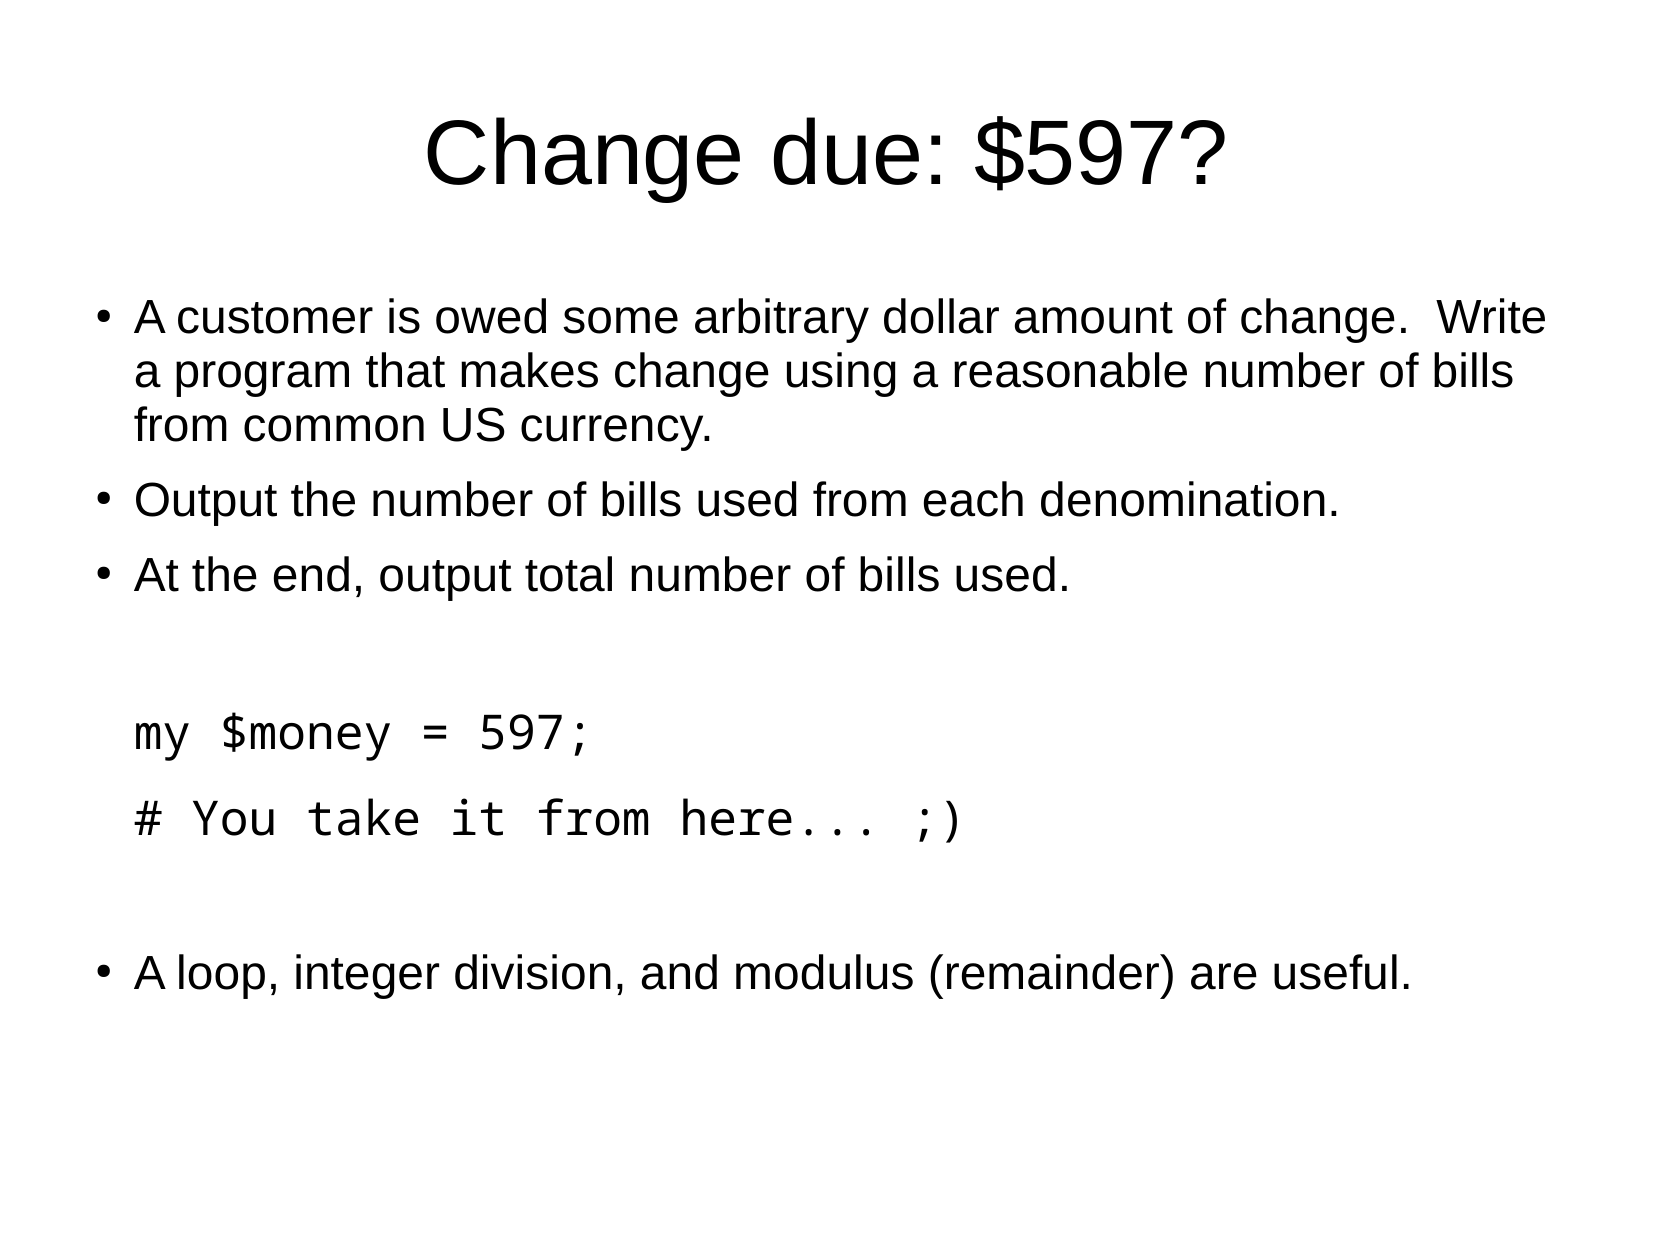

# Change due: $597?
A customer is owed some arbitrary dollar amount of change. Write a program that makes change using a reasonable number of bills from common US currency.
Output the number of bills used from each denomination.
At the end, output total number of bills used.
my $money = 597;
# You take it from here... ;)
A loop, integer division, and modulus (remainder) are useful.